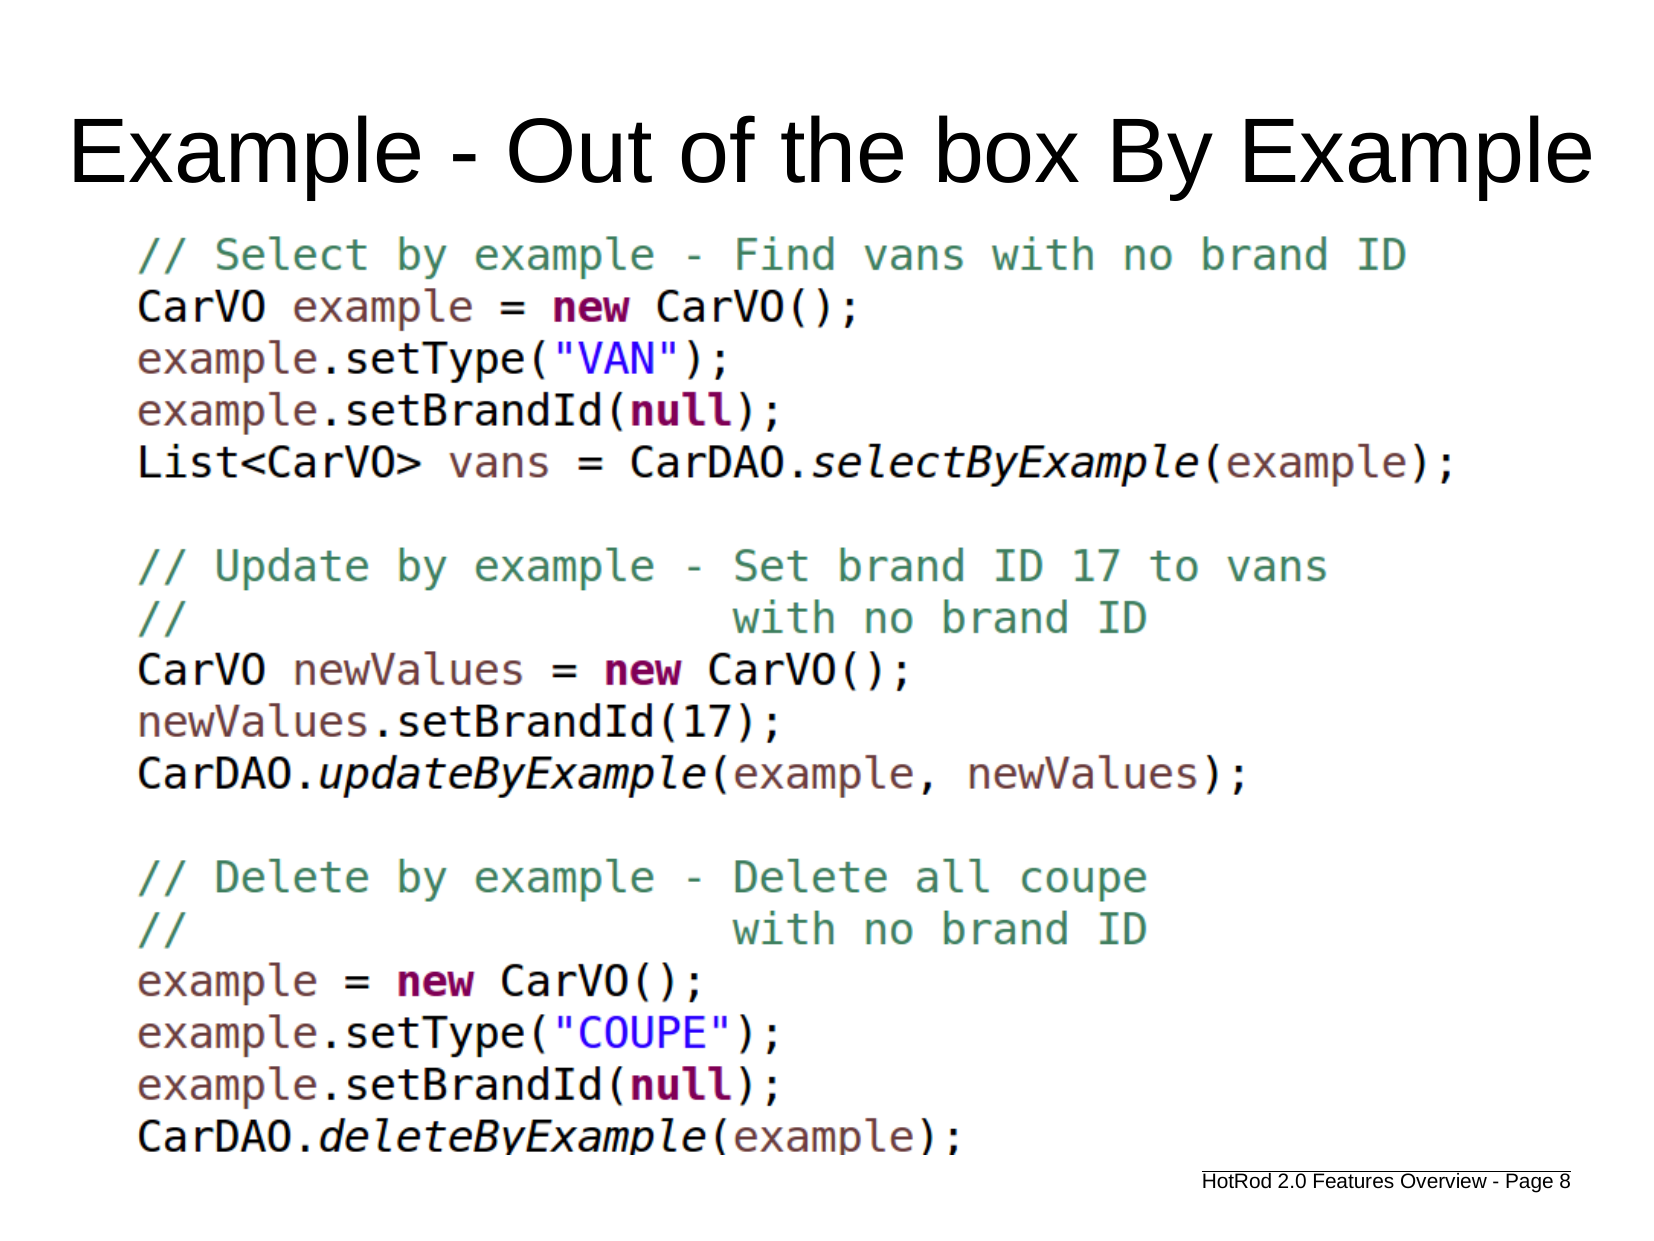

# Example - Out of the box By Example
8